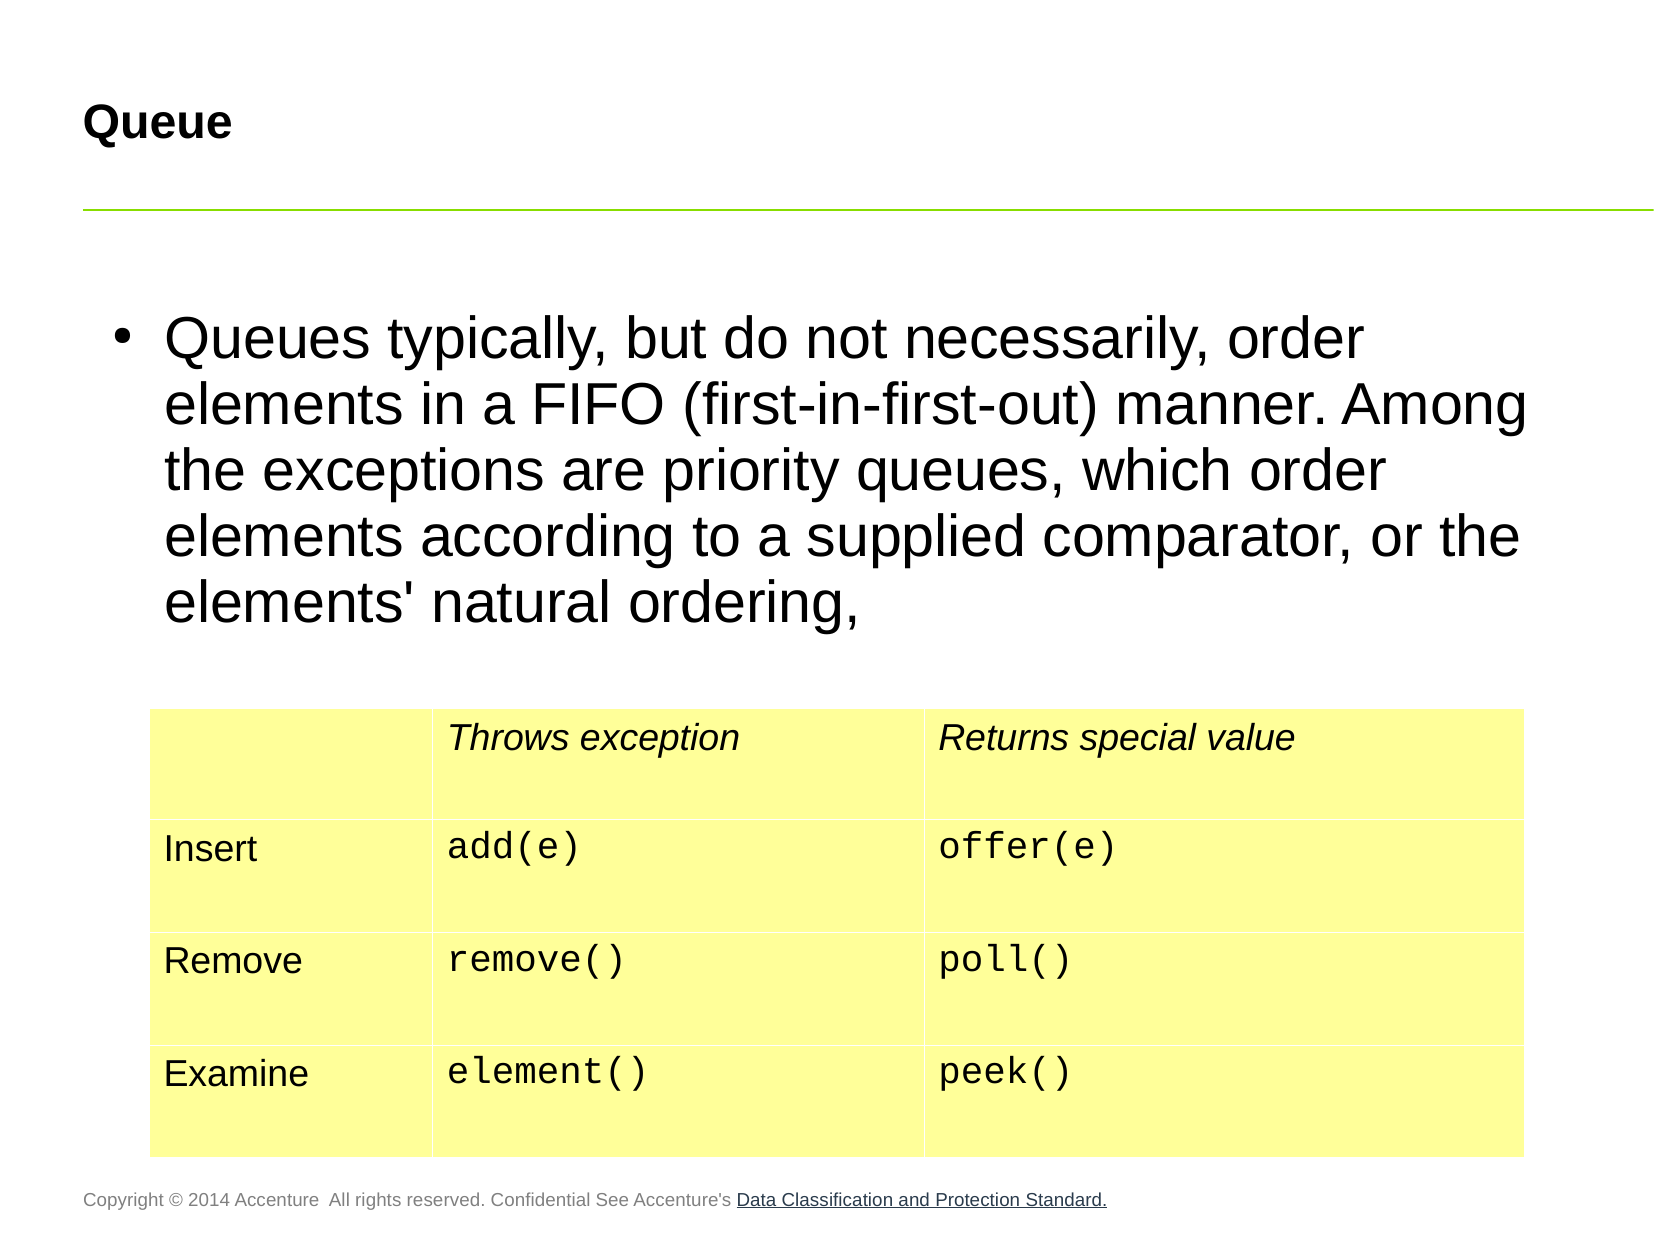

# Queue
Queues typically, but do not necessarily, order elements in a FIFO (first-in-first-out) manner. Among the exceptions are priority queues, which order elements according to a supplied comparator, or the elements' natural ordering,
| | Throws exception | Returns special value |
| --- | --- | --- |
| Insert | add(e) | offer(e) |
| Remove | remove() | poll() |
| Examine | element() | peek() |